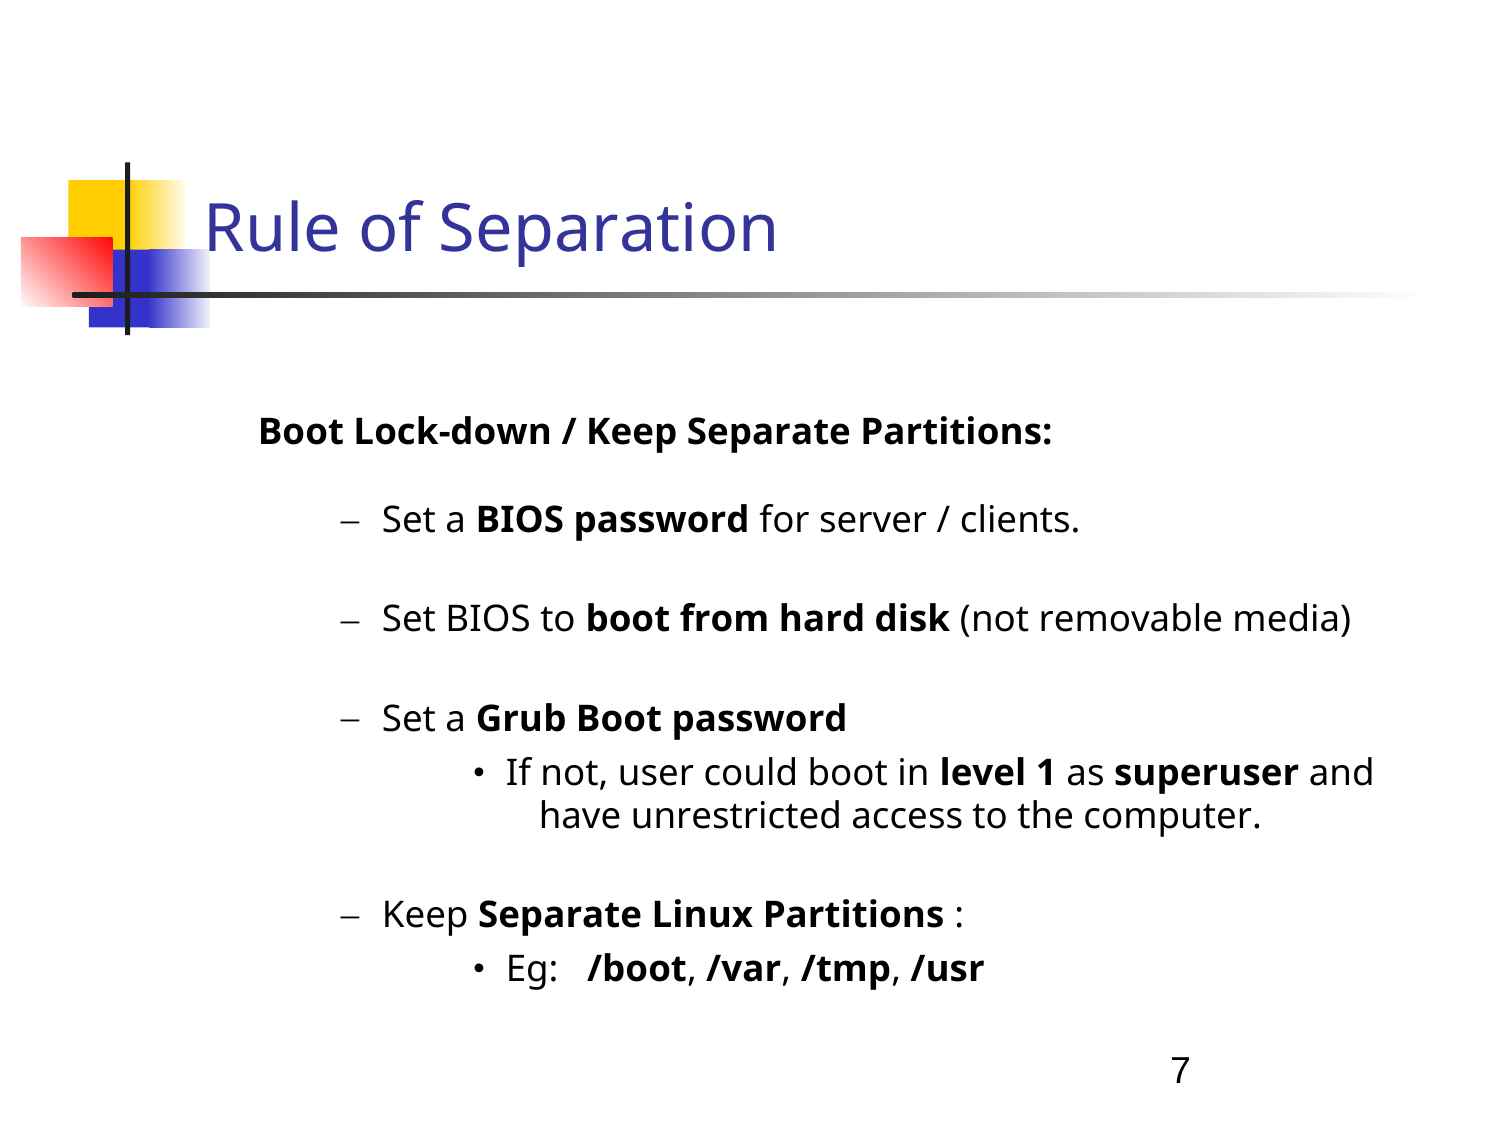

# Rule of Separation
Boot Lock-down / Keep Separate Partitions:
Set a BIOS password for server / clients.
Set BIOS to boot from hard disk (not removable media)
Set a Grub Boot password
If not, user could boot in level 1 as superuser and have unrestricted access to the computer.
Keep Separate Linux Partitions :
Eg: /boot, /var, /tmp, /usr
7